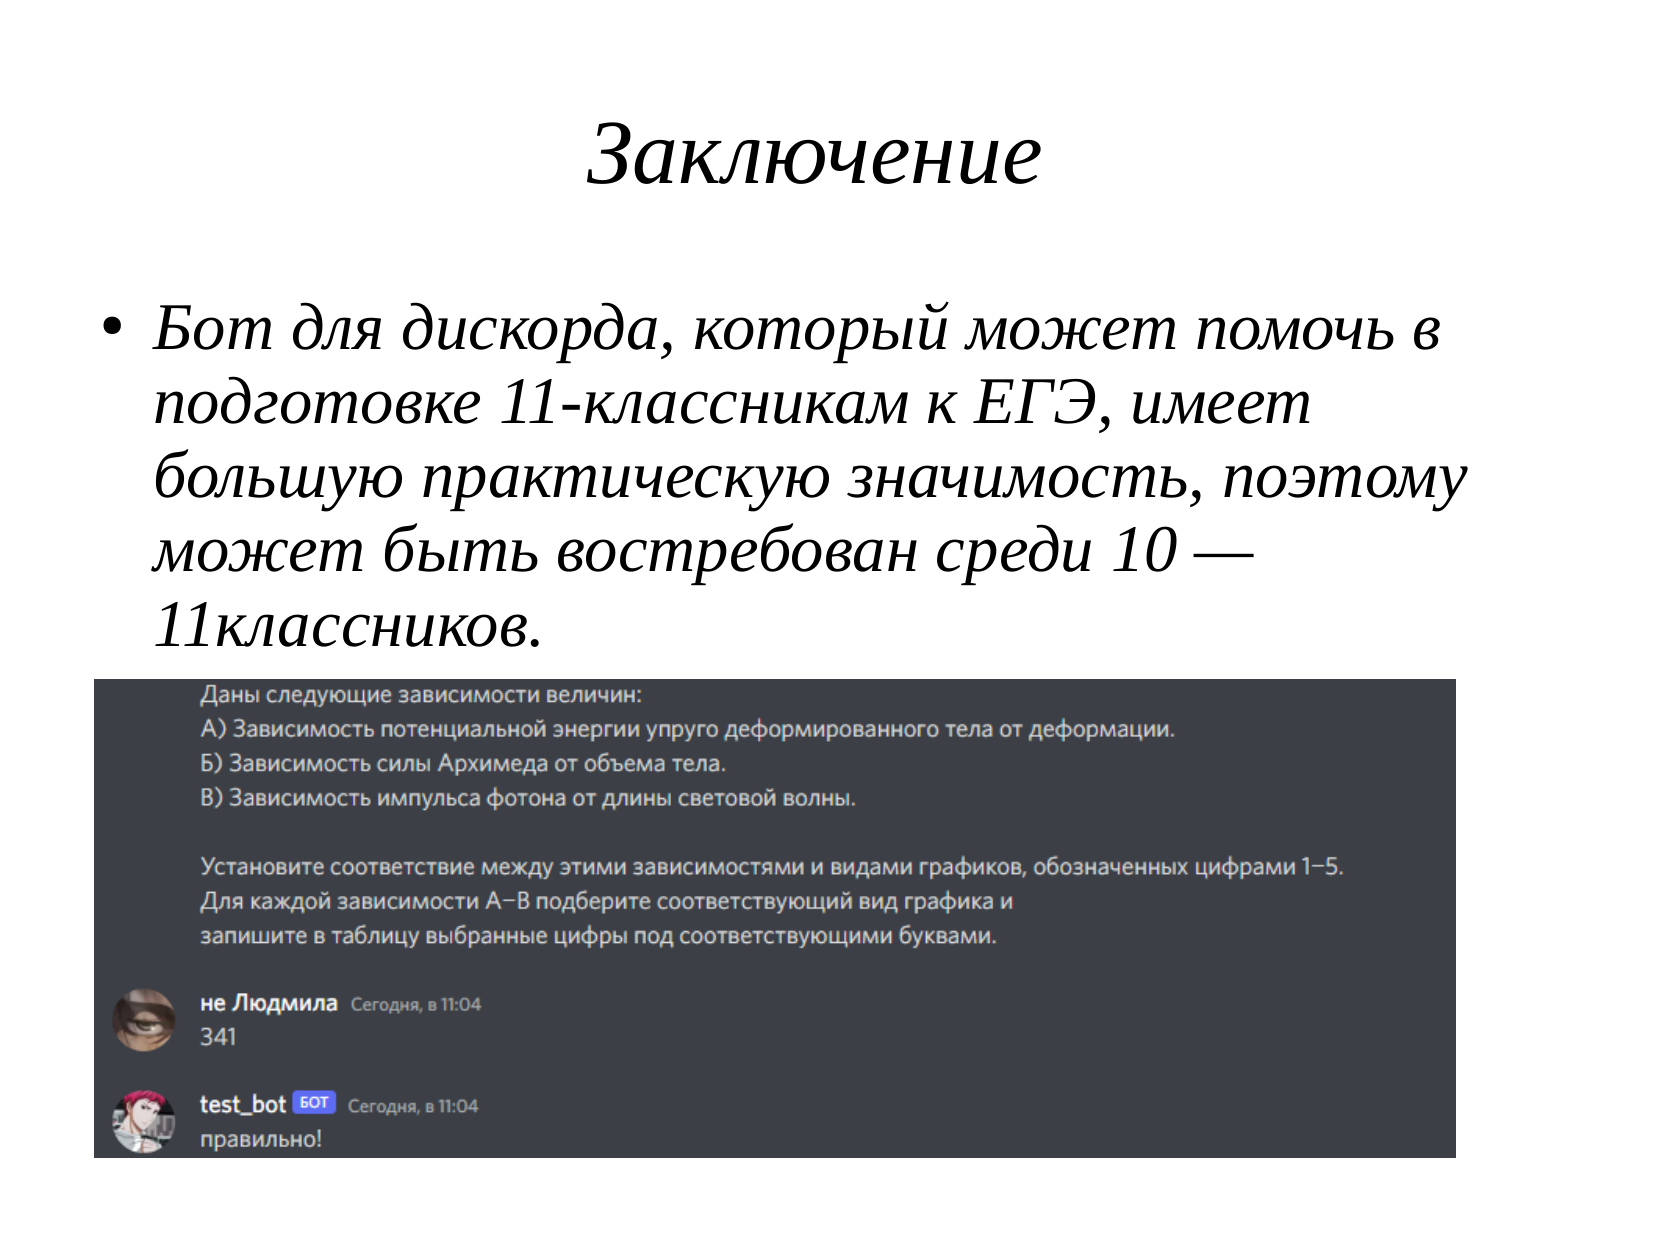

# Заключение
Бот для дискорда, который может помочь в подготовке 11-классникам к ЕГЭ, имеет большую практическую значимость, поэтому может быть востребован среди 10 — 11классников.